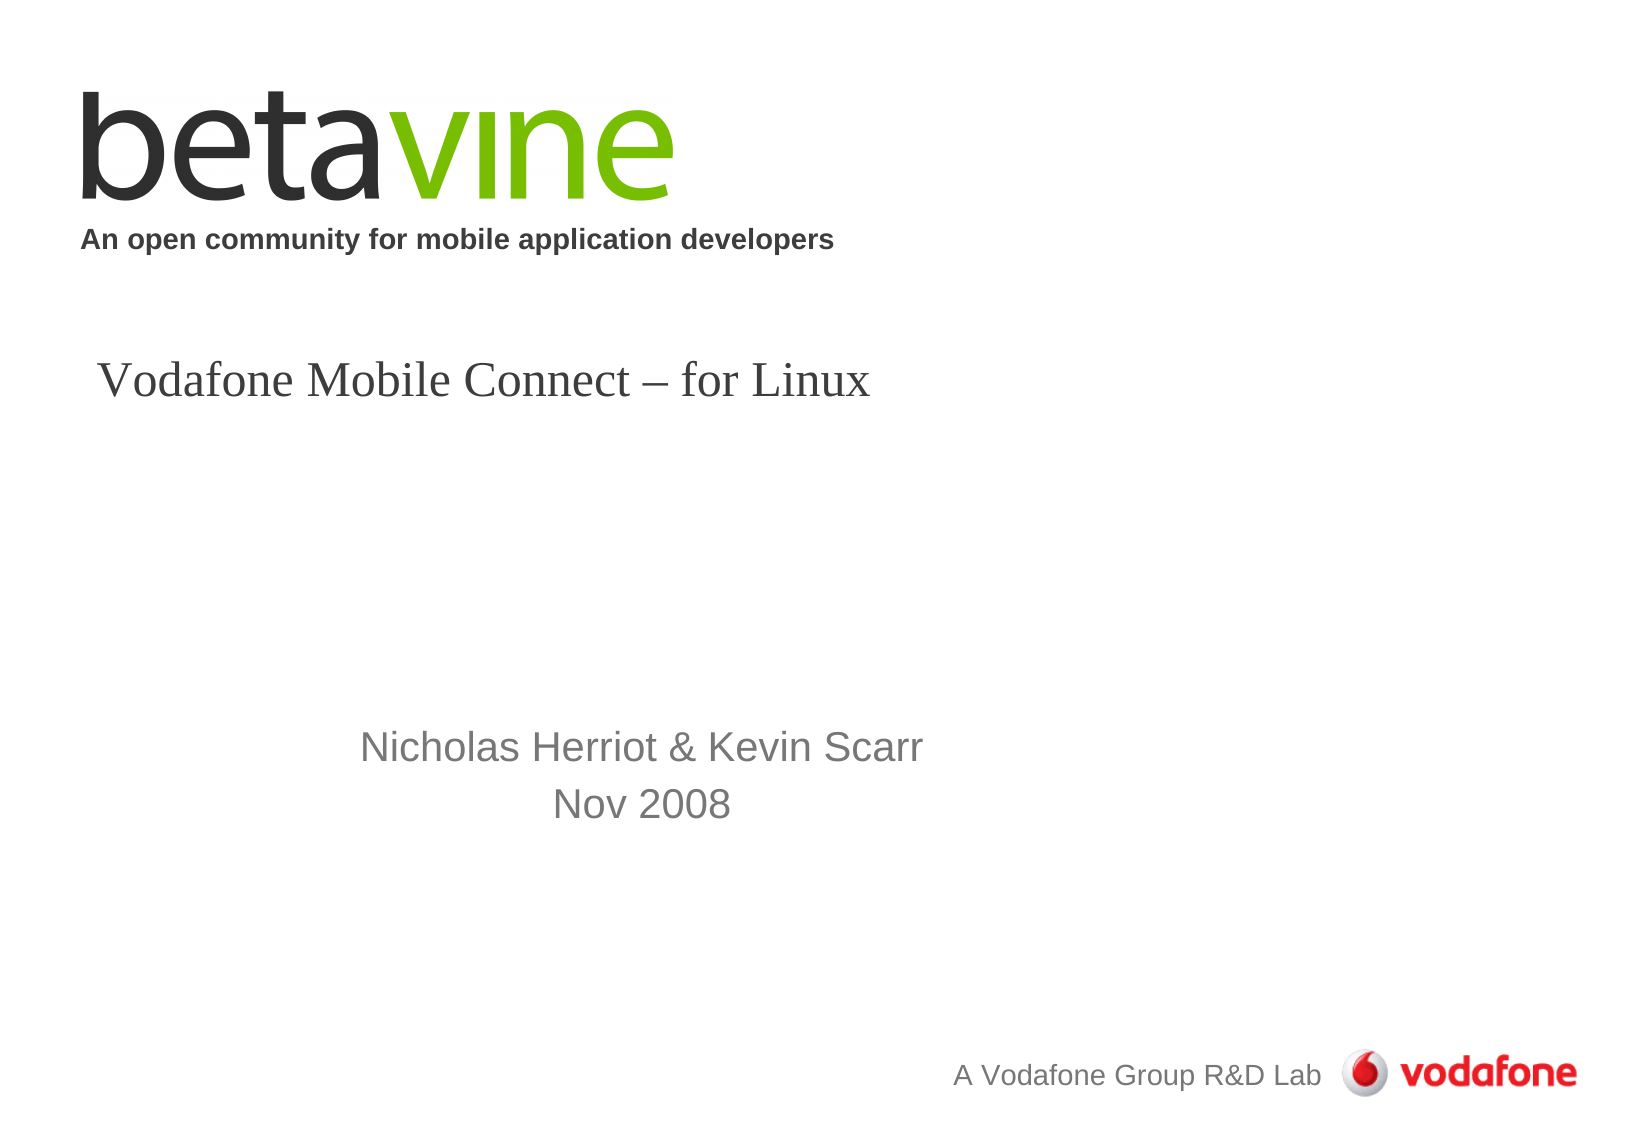

An open community for mobile application developers
Vodafone Mobile Connect – for Linux
# Nicholas Herriot & Kevin Scarr
Nov 2008